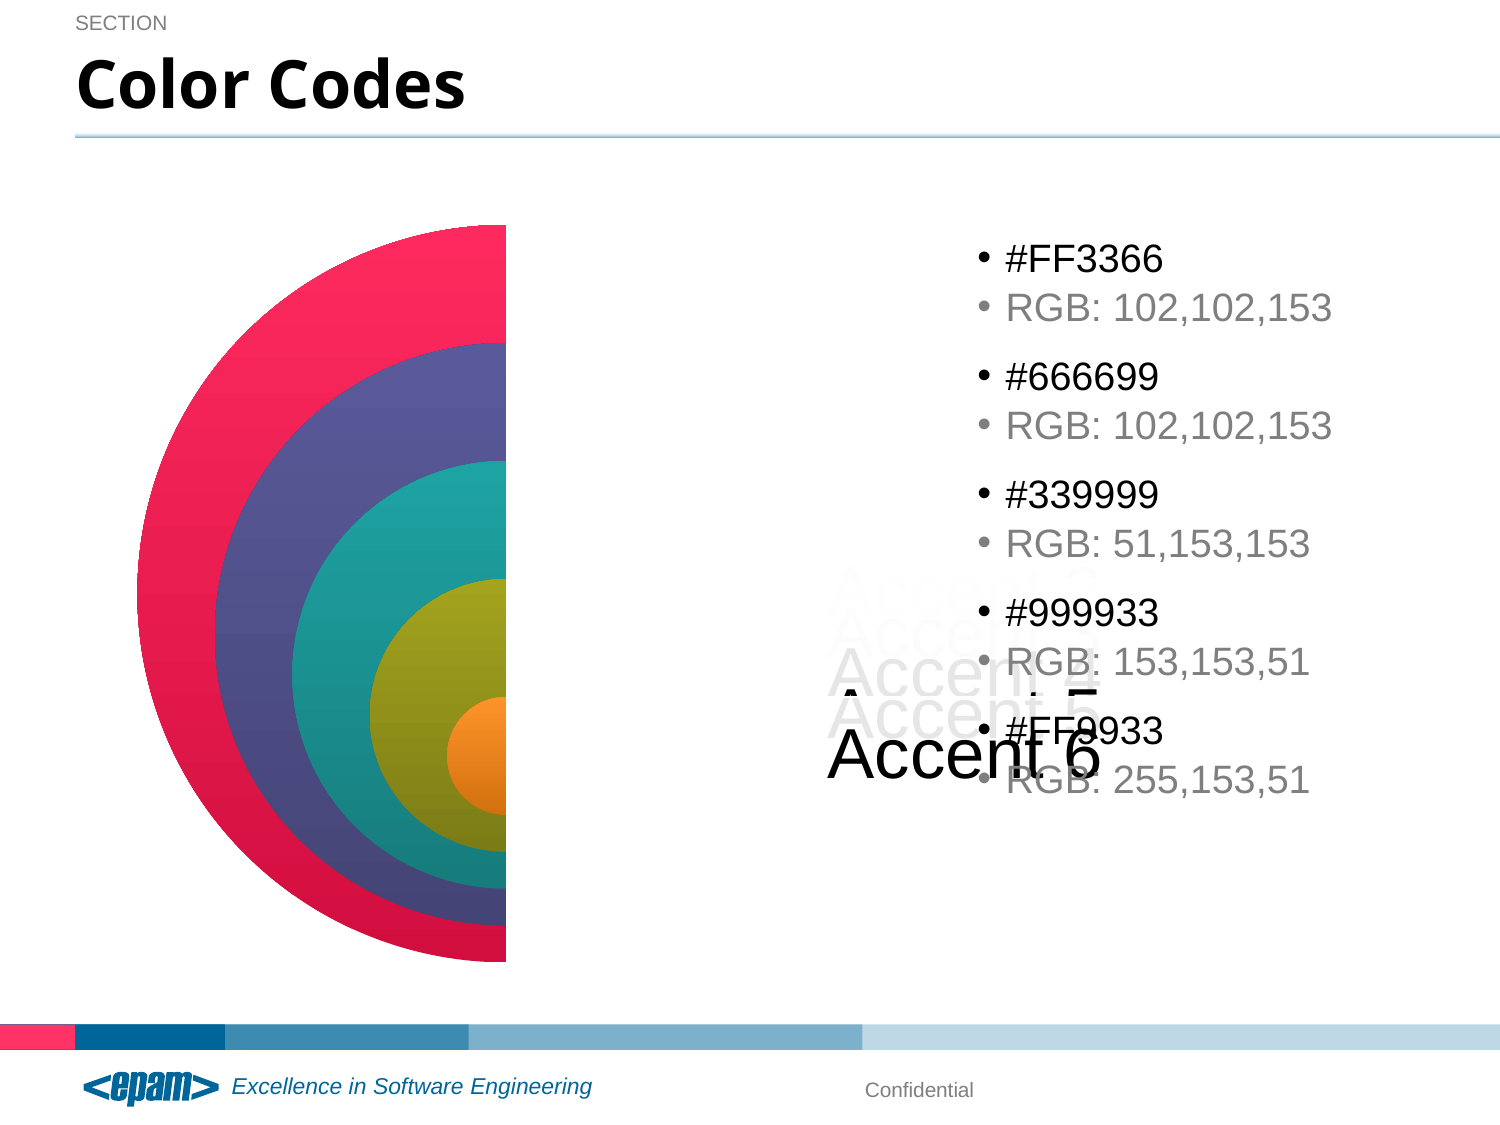

Section
# Color Codes
Accent 2
#FF3366
RGB: 102,102,153
Accent 3
#666699
RGB: 102,102,153
Accent 4
#339999
RGB: 51,153,153
Accent 5
#999933
RGB: 153,153,51
Accent 6
#FF9933
RGB: 255,153,51
Confidential